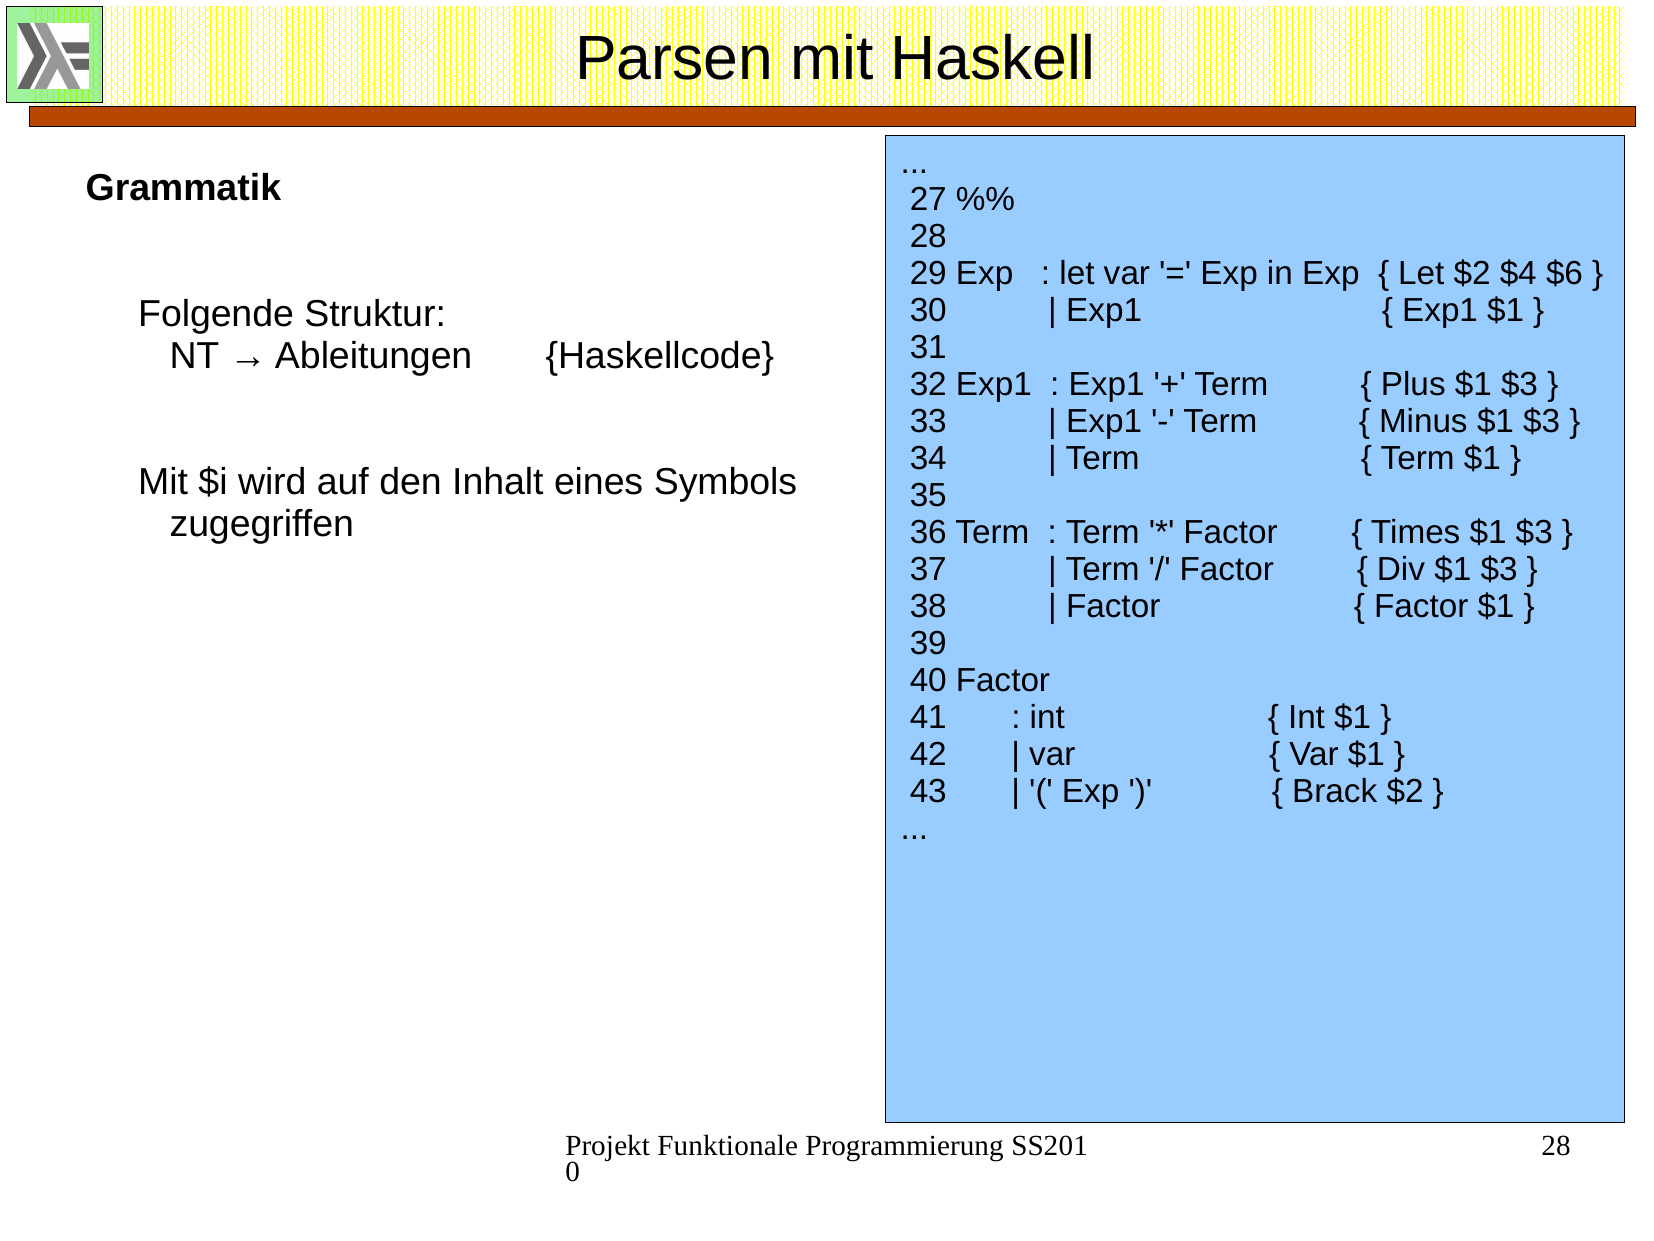

# Parsen mit Haskell
...
 27 %%
 28
 29 Exp : let var '=' Exp in Exp { Let $2 $4 $6 }
 30 | Exp1 { Exp1 $1 }
 31
 32 Exp1 : Exp1 '+' Term { Plus $1 $3 }
 33 | Exp1 '-' Term { Minus $1 $3 }
 34 | Term { Term $1 }
 35
 36 Term : Term '*' Factor { Times $1 $3 }
 37 | Term '/' Factor { Div $1 $3 }
 38 | Factor { Factor $1 }
 39
 40 Factor
 41 : int { Int $1 }
 42 | var { Var $1 }
 43 | '(' Exp ')' { Brack $2 }
...
Grammatik
 Folgende Struktur:
 NT → Ableitungen {Haskellcode}
 Mit $i wird auf den Inhalt eines Symbols
 zugegriffen
Projekt Funktionale Programmierung SS2010
28